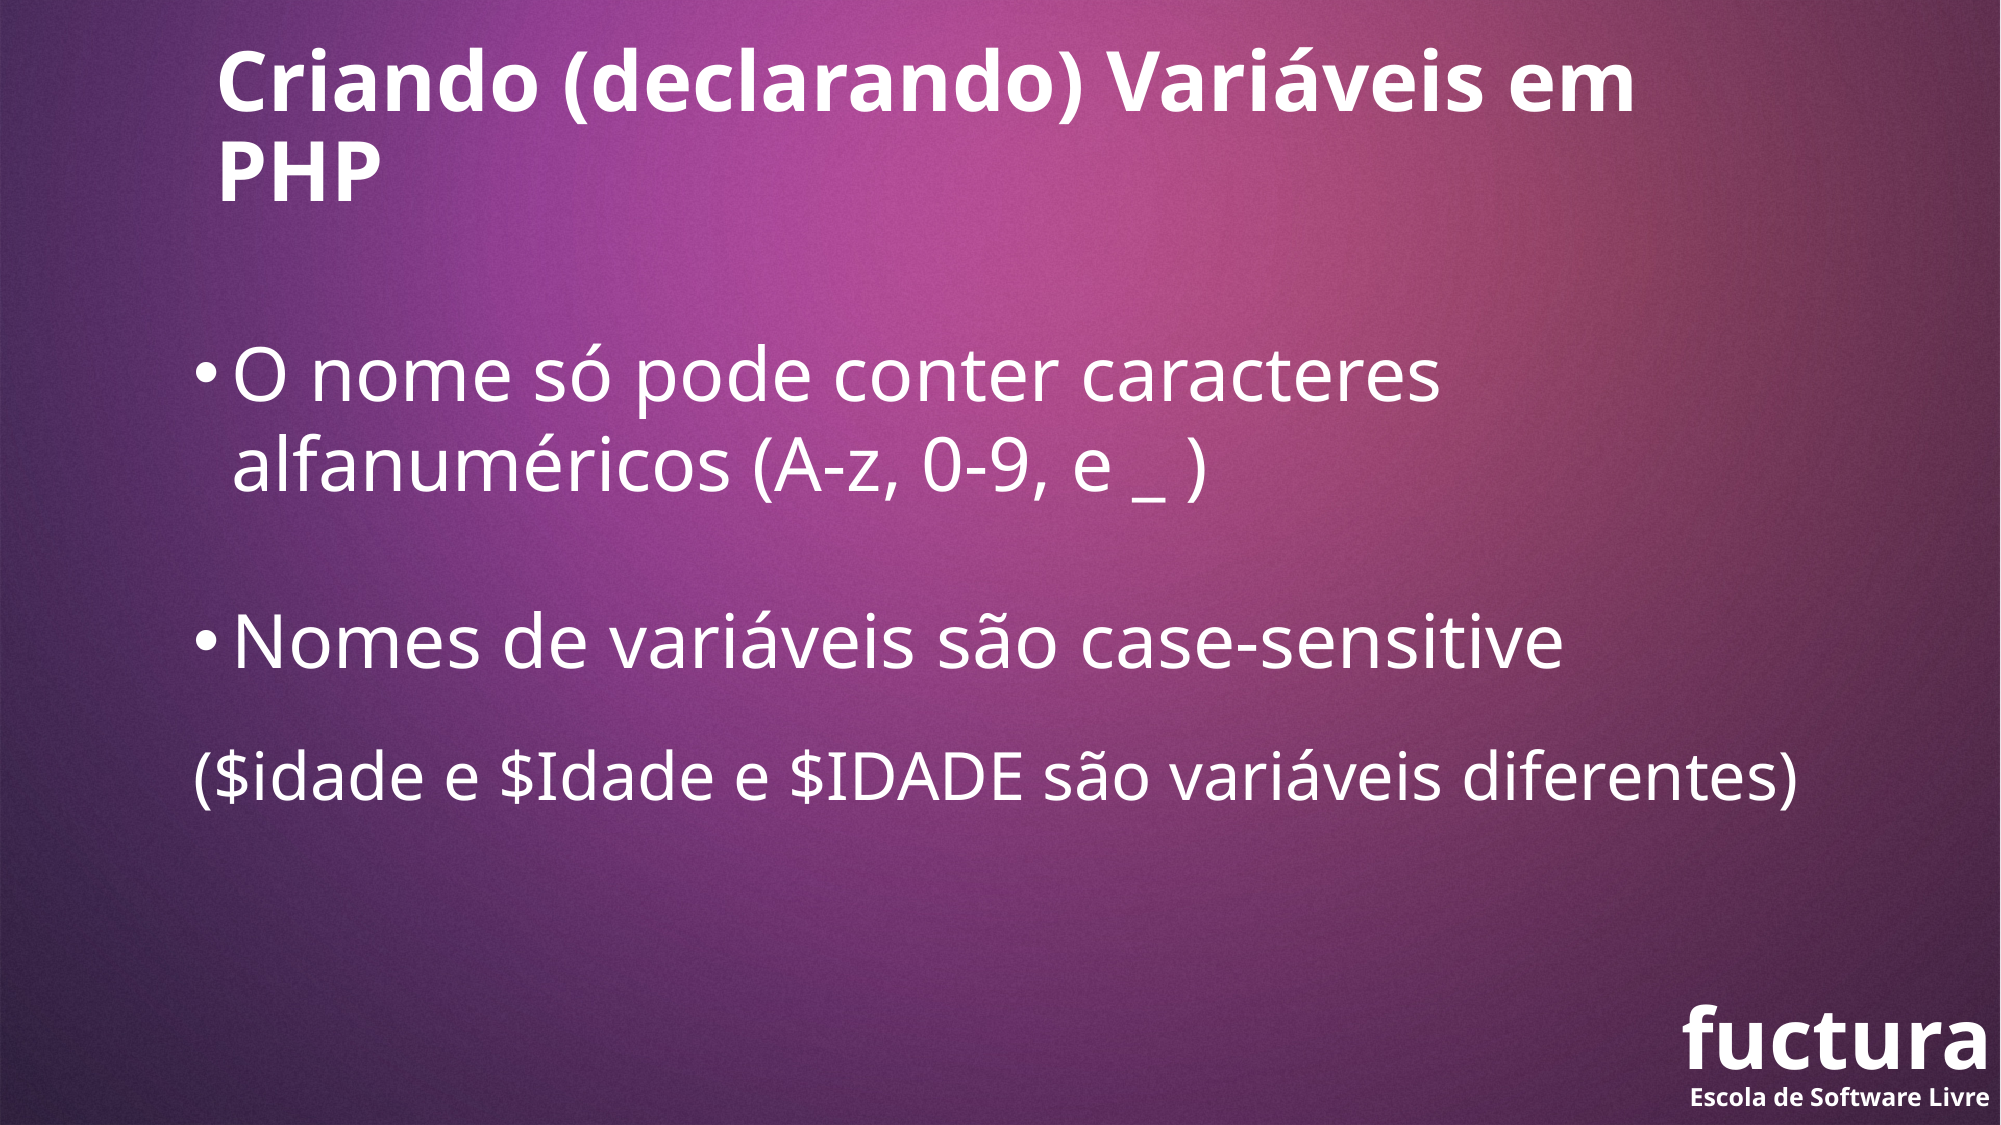

Criando (declarando) Variáveis em PHP
O nome só pode conter caracteres alfanuméricos (A-z, 0-9, e _ )
Nomes de variáveis são case-sensitive
($idade e $Idade e $IDADE são variáveis diferentes)
fuctura
Escola de Software Livre